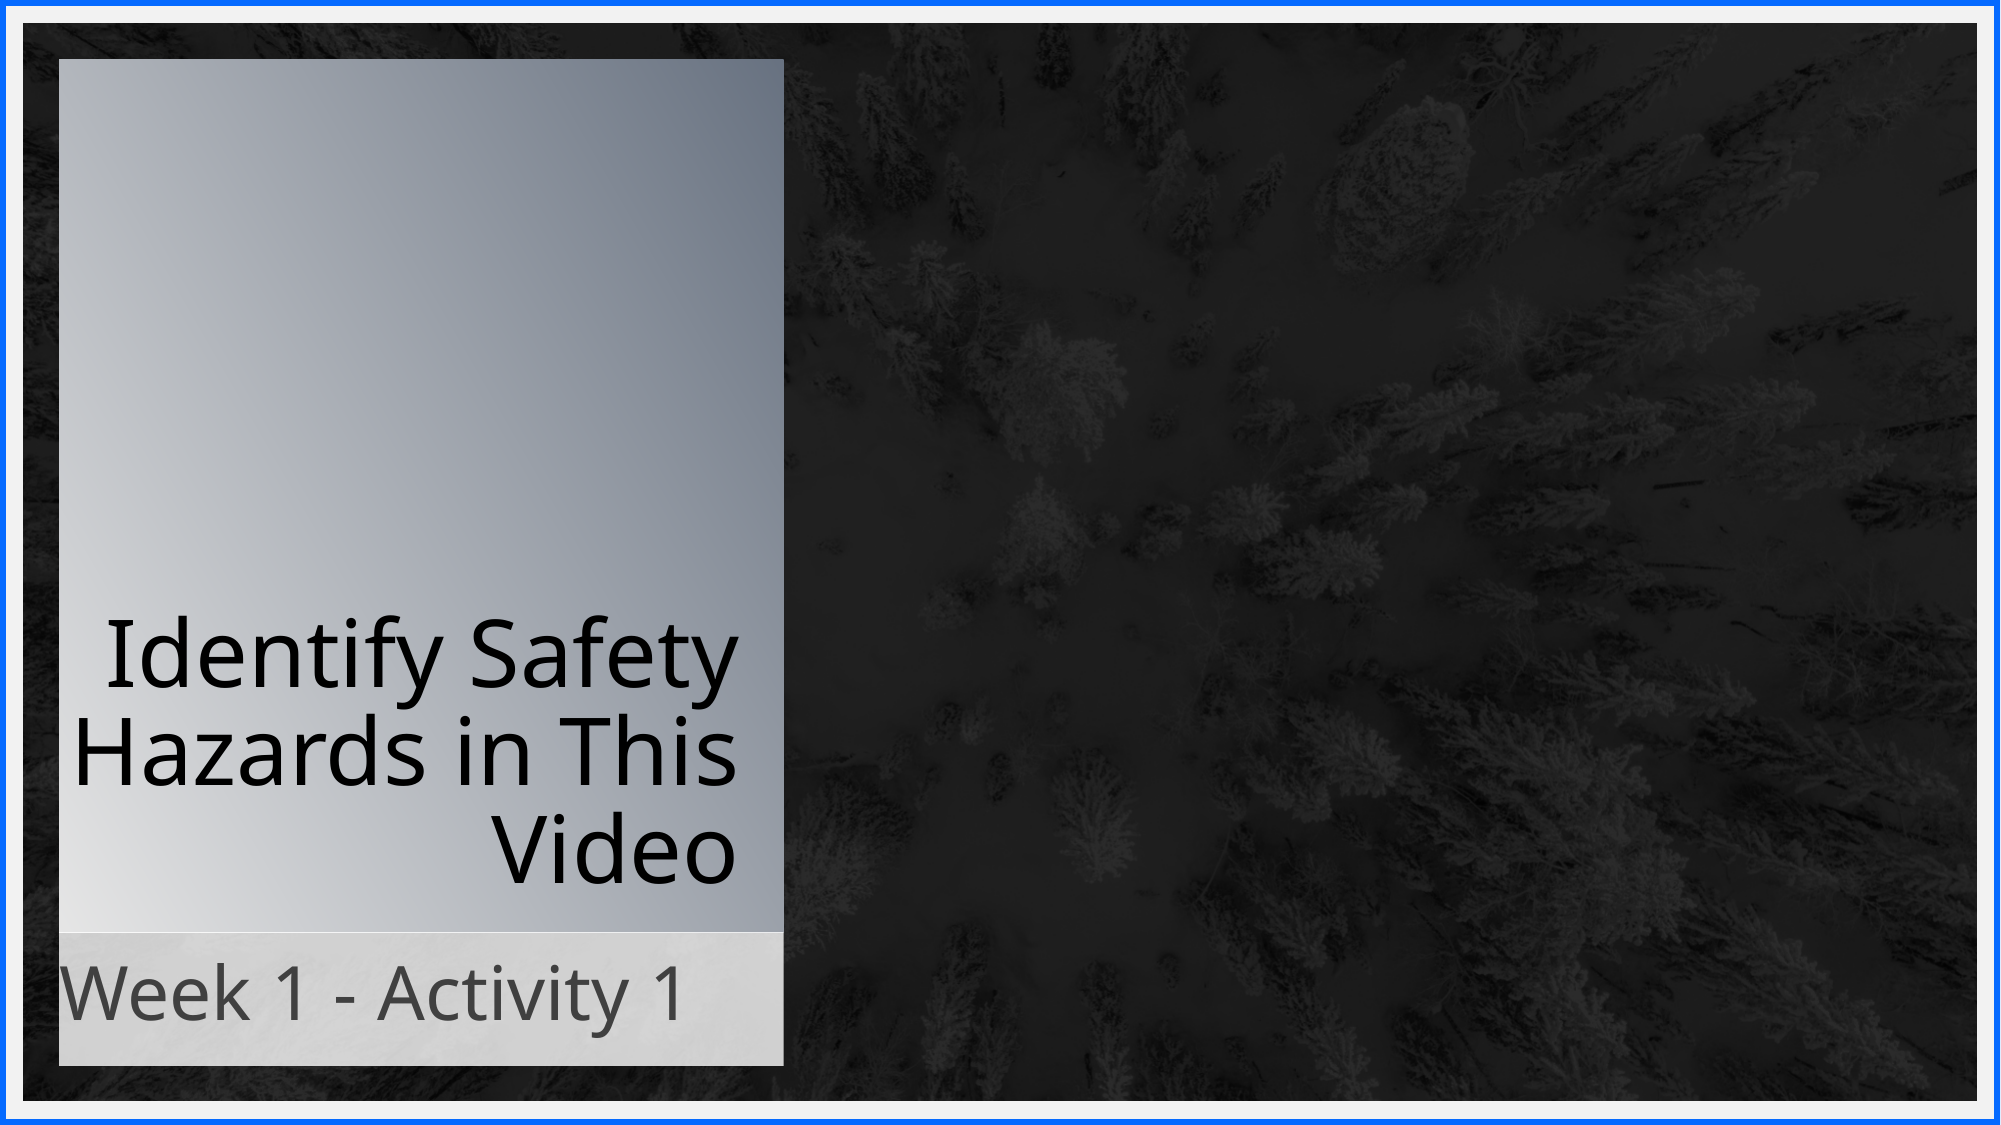

# Identify Safety Hazards in This Video
Week 1 - Activity 1